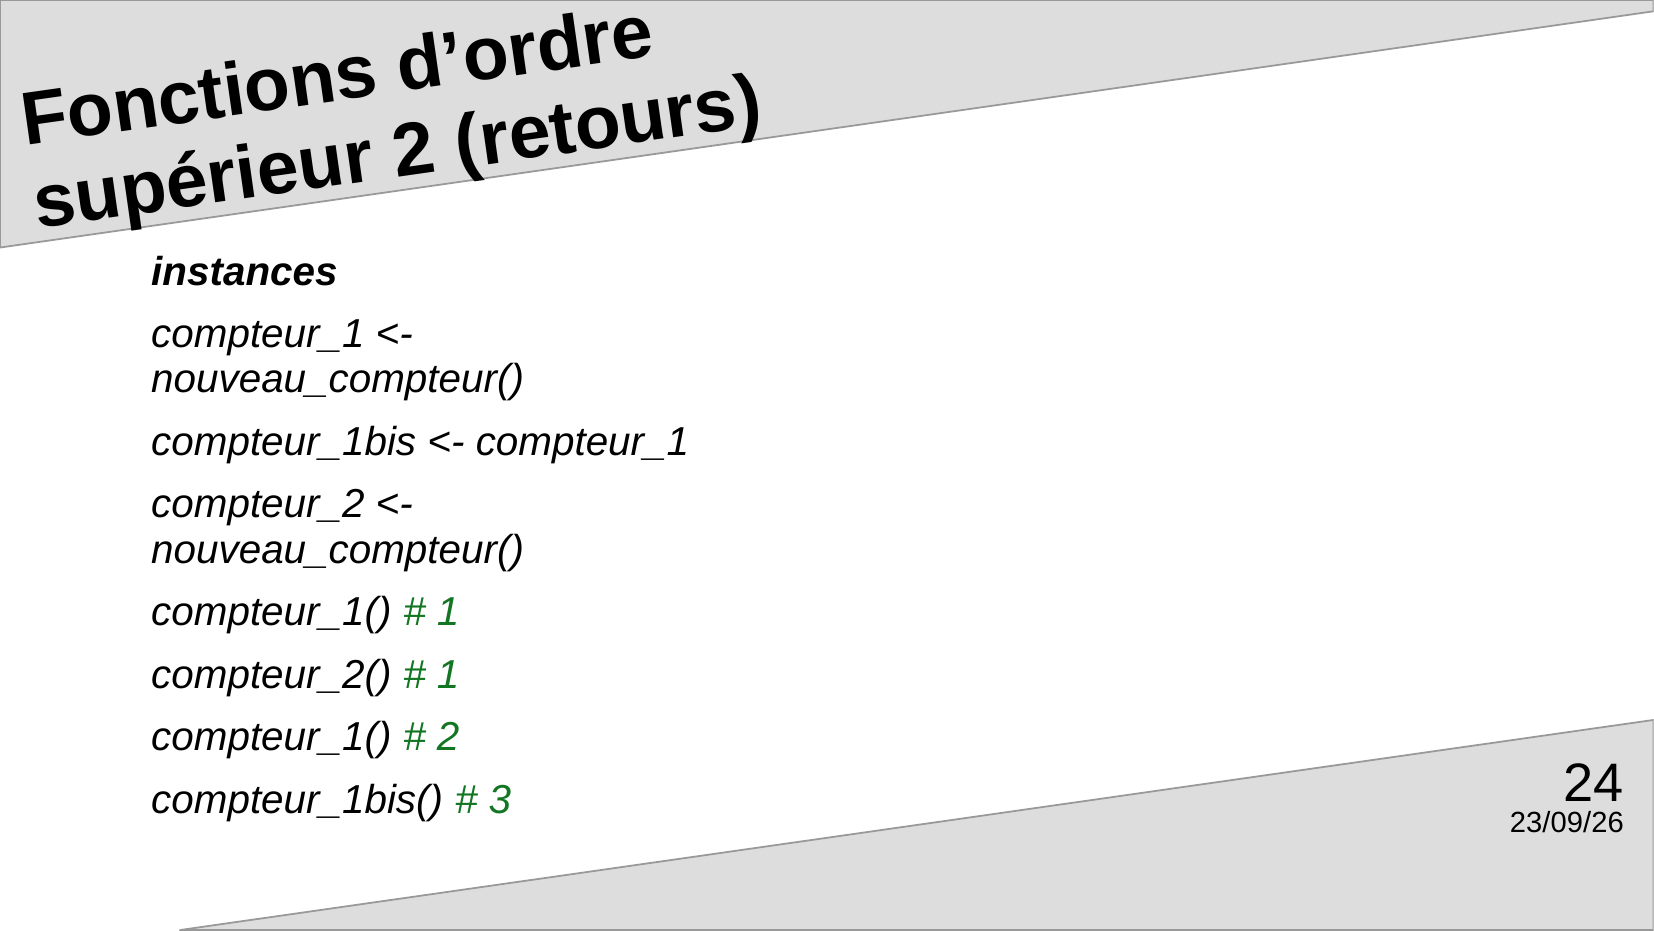

# Fonctions d’ordre supérieur 2 (retours)
instances
compteur_1 <- nouveau_compteur()
compteur_1bis <- compteur_1
compteur_2 <- nouveau_compteur()
compteur_1() # 1
compteur_2() # 1
compteur_1() # 2
compteur_1bis() # 3
24